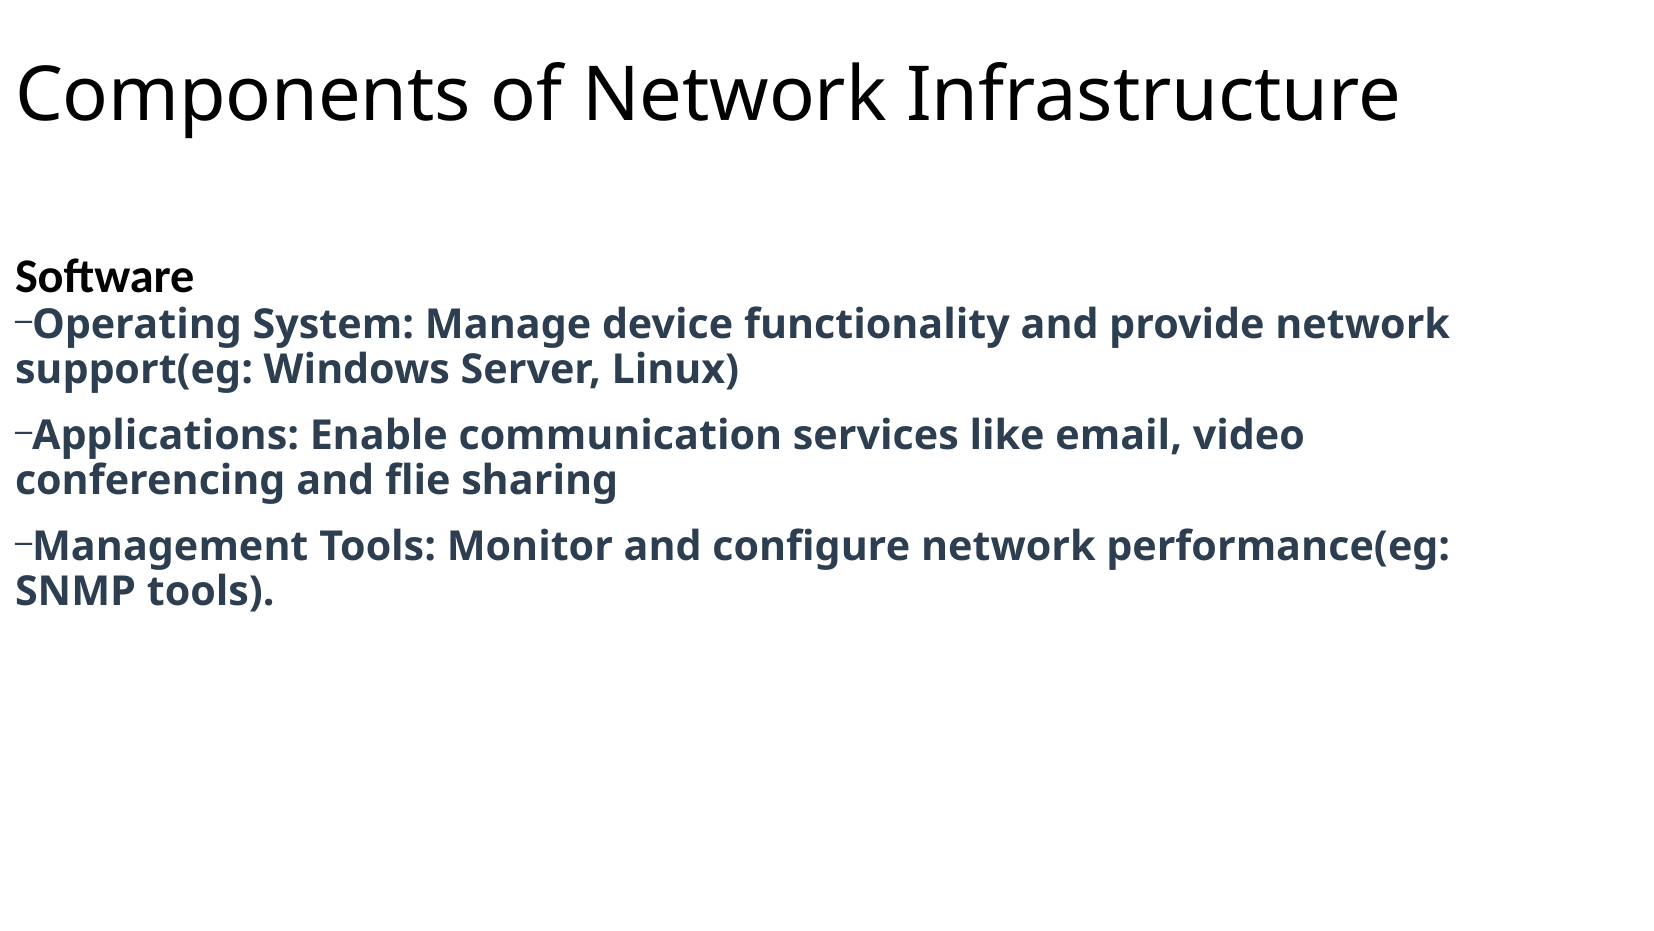

# Components of Network Infrastructure
Software
Operating System: Manage device functionality and provide network support(eg: Windows Server, Linux)
Applications: Enable communication services like email, video conferencing and flie sharing
Management Tools: Monitor and configure network performance(eg: SNMP tools).